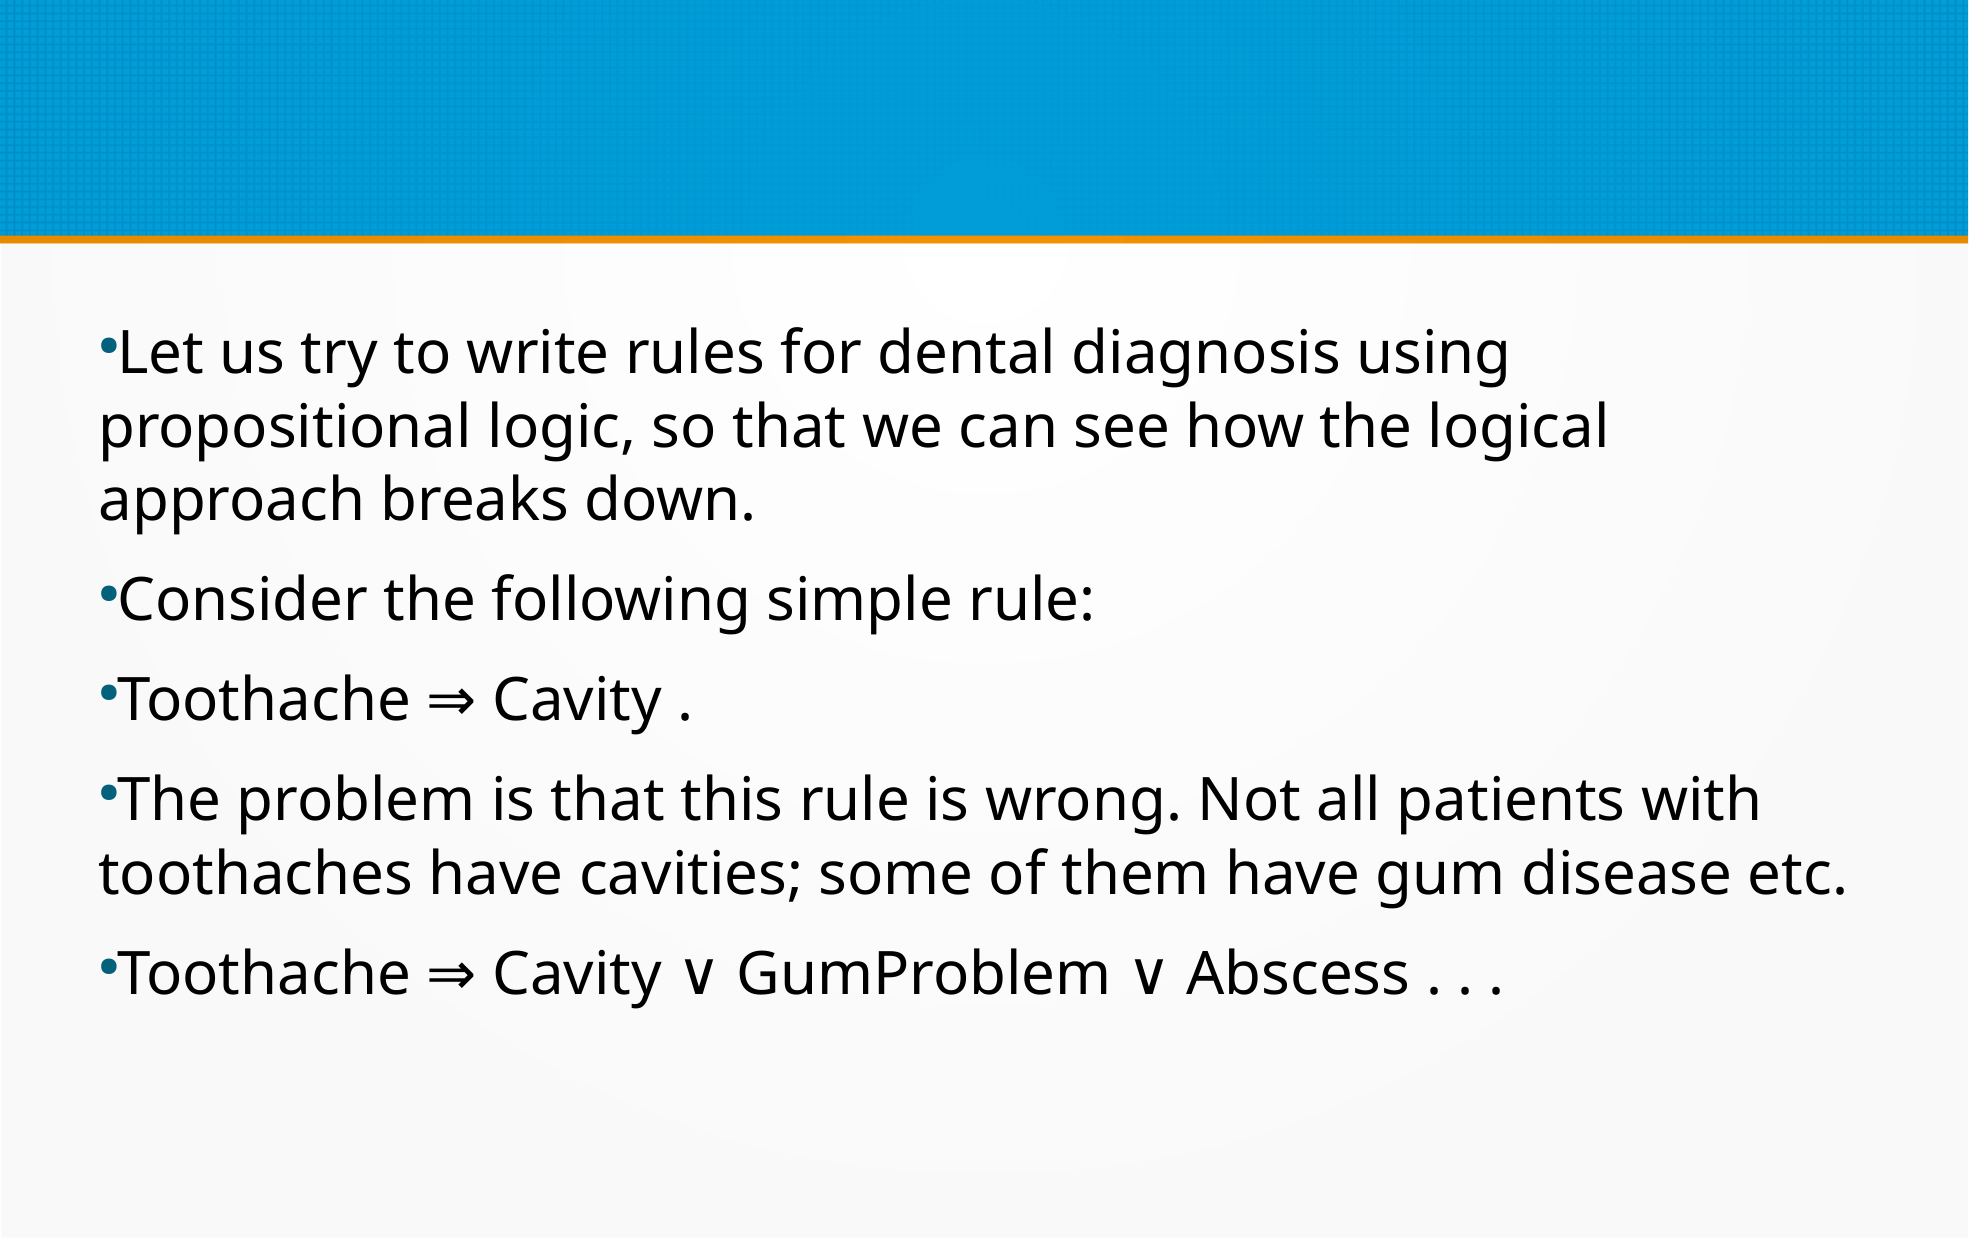

#
Let us try to write rules for dental diagnosis using propositional logic, so that we can see how the logical approach breaks down.
Consider the following simple rule:
Toothache ⇒ Cavity .
The problem is that this rule is wrong. Not all patients with toothaches have cavities; some of them have gum disease etc.
Toothache ⇒ Cavity ∨ GumProblem ∨ Abscess . . .